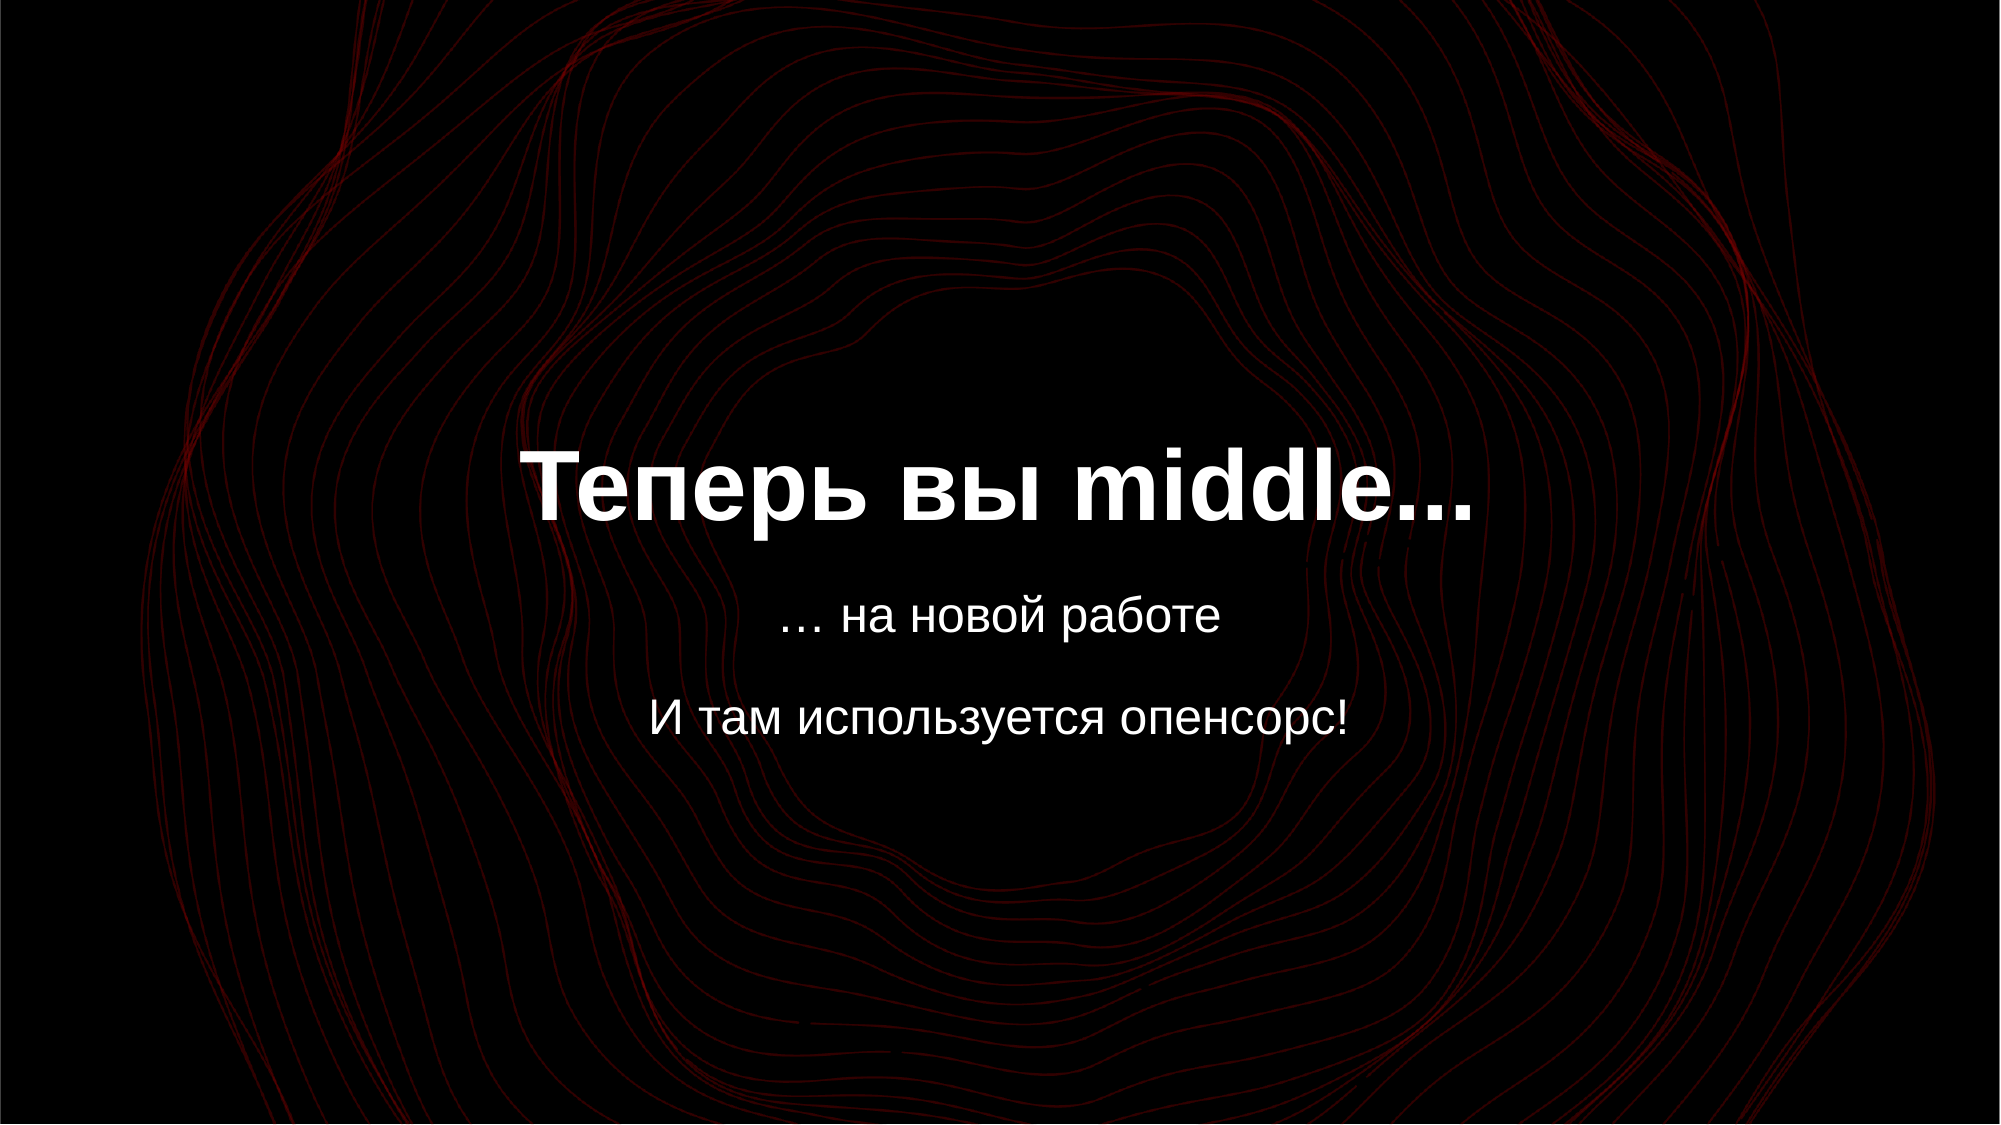

# Теперь вы middle...
… на новой работе
И там используется опенсорс!